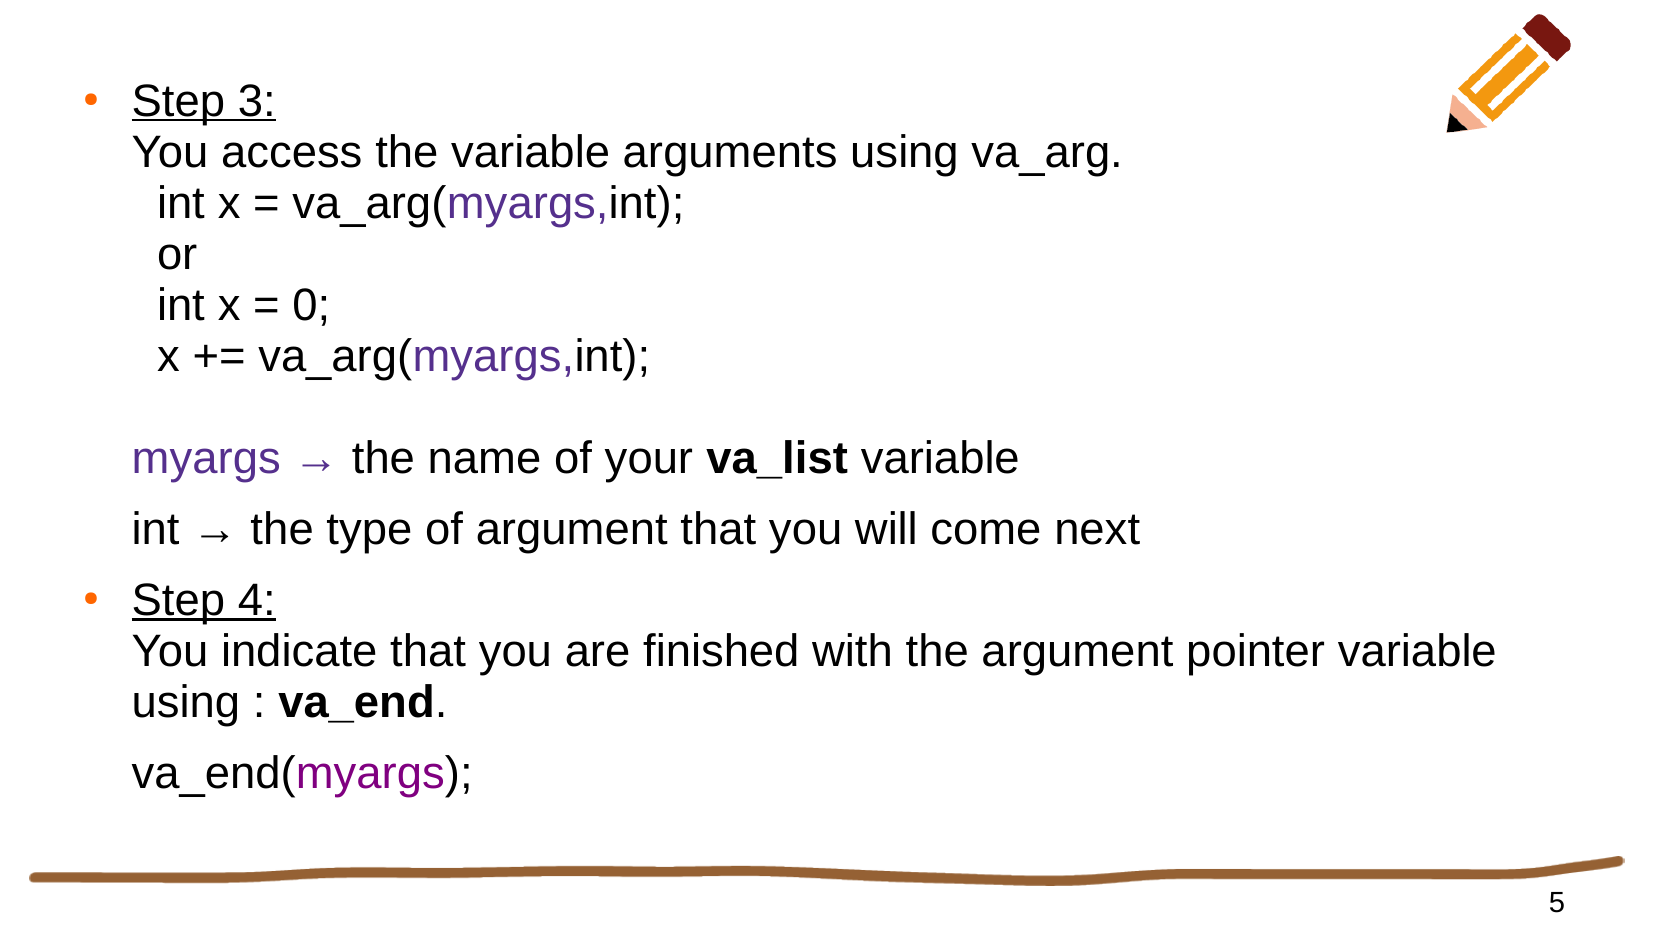

# Step 3: You access the variable arguments using va_arg. int x = va_arg(myargs,int); or int x = 0; x += va_arg(myargs,int); myargs → the name of your va_list variable
int → the type of argument that you will come next
Step 4:
You indicate that you are finished with the argument pointer variable using : va_end.
va_end(myargs);
5